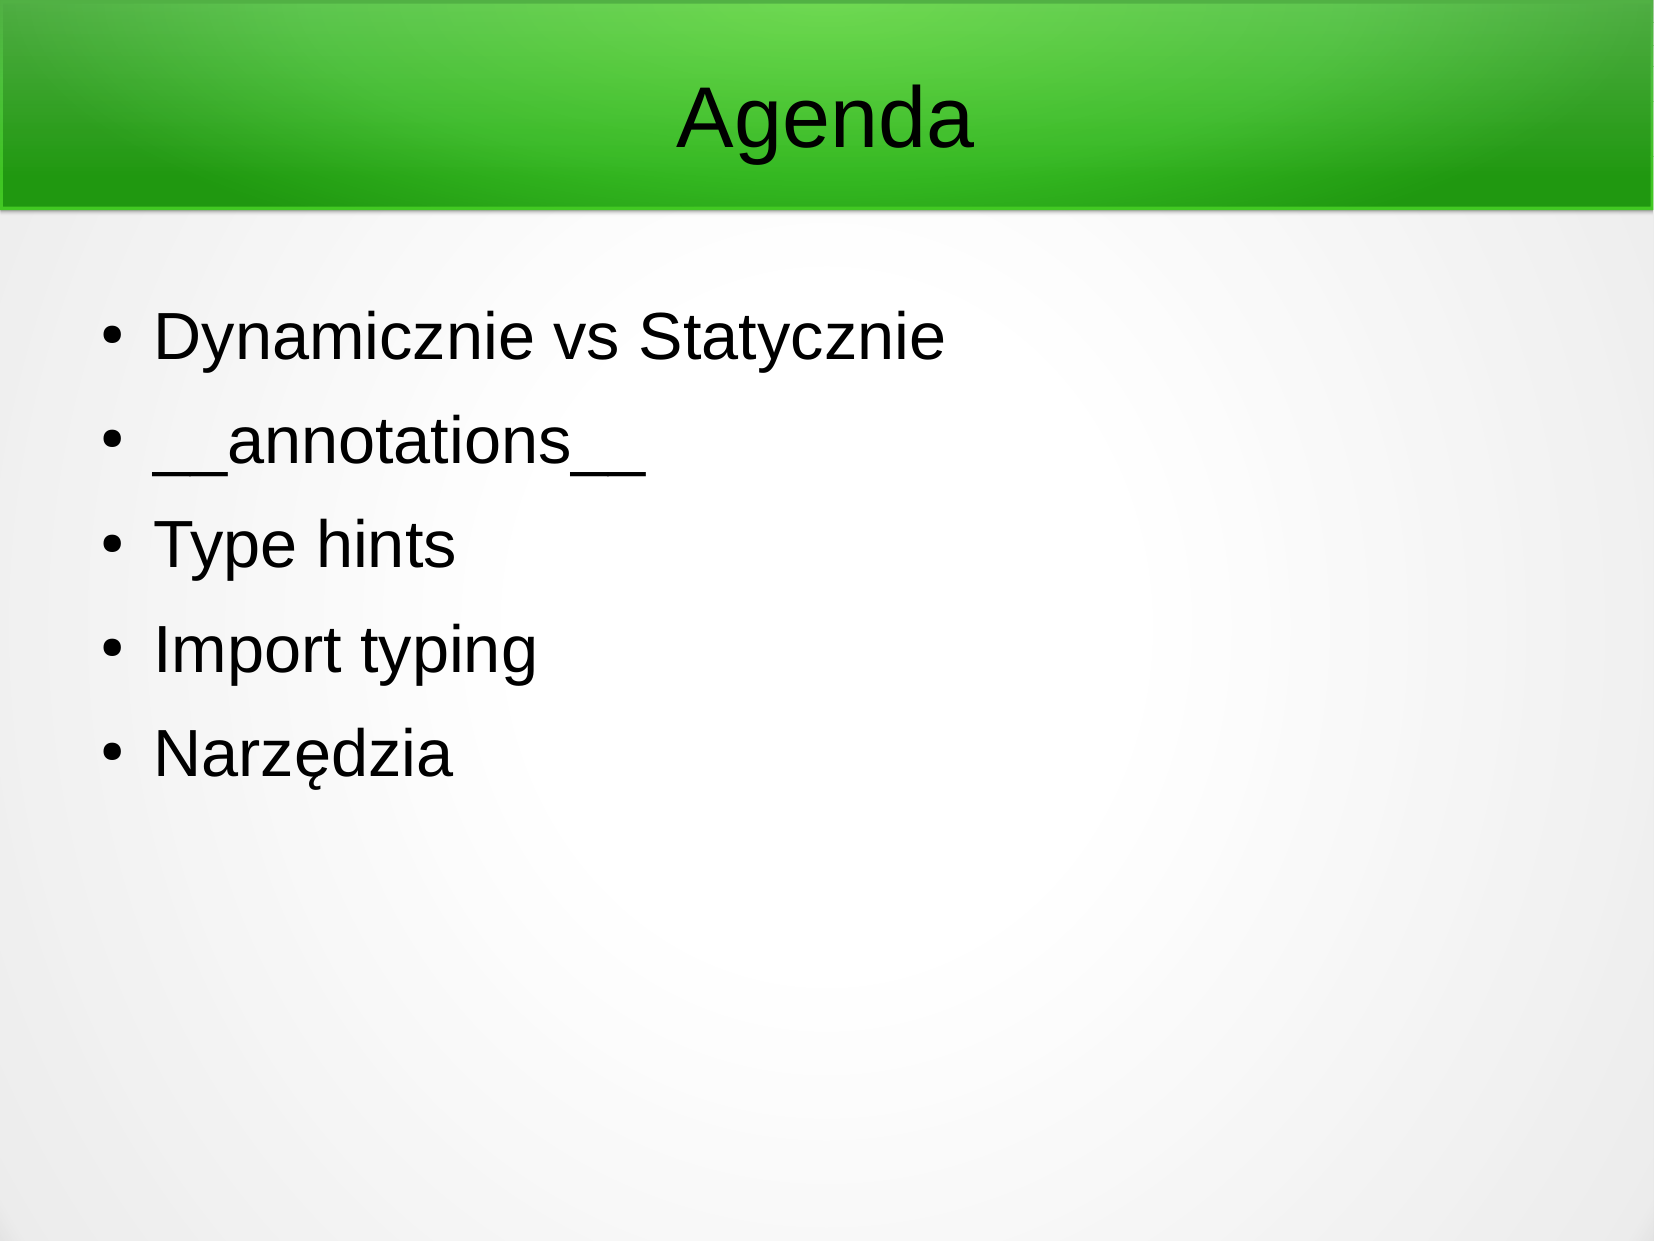

# Agenda
Dynamicznie vs Statycznie
__annotations__
Type hints
Import typing
Narzędzia